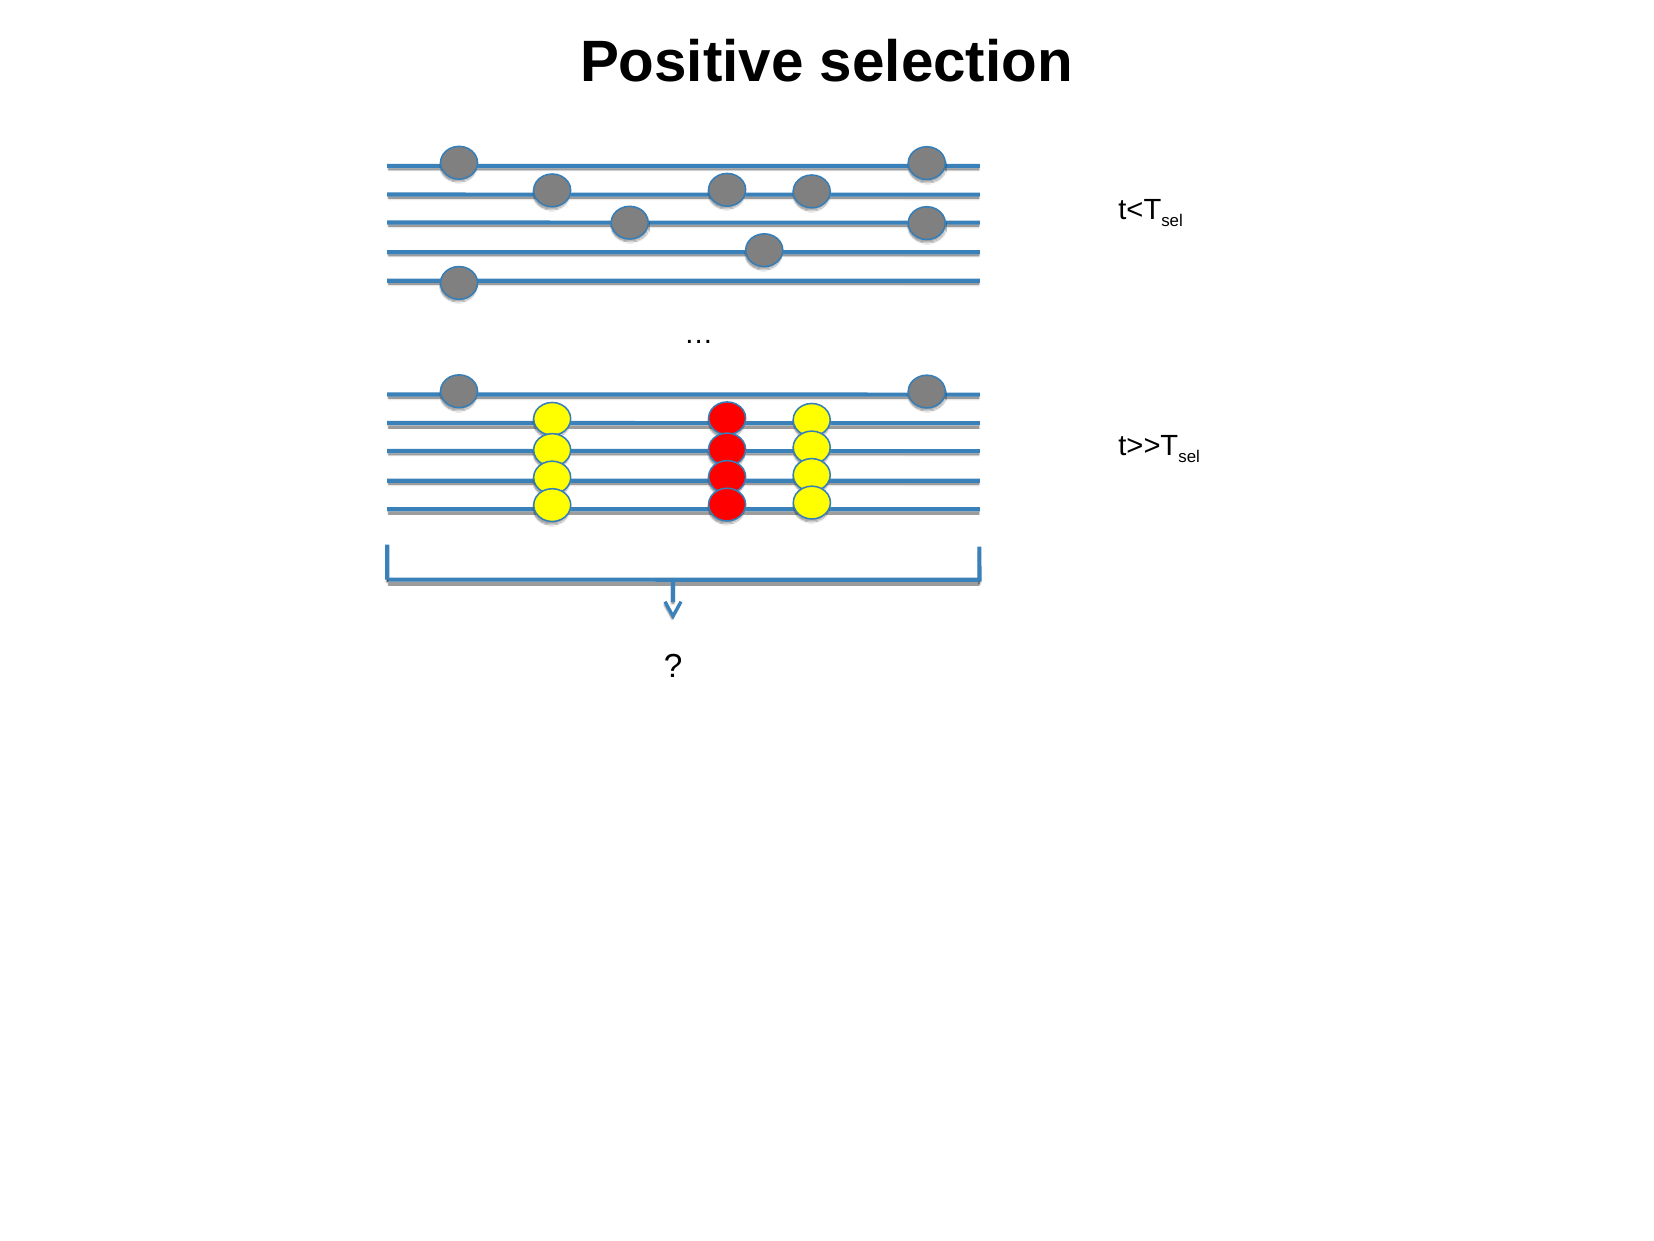

# Positive selection
t<Tsel
…
t>>Tsel
?